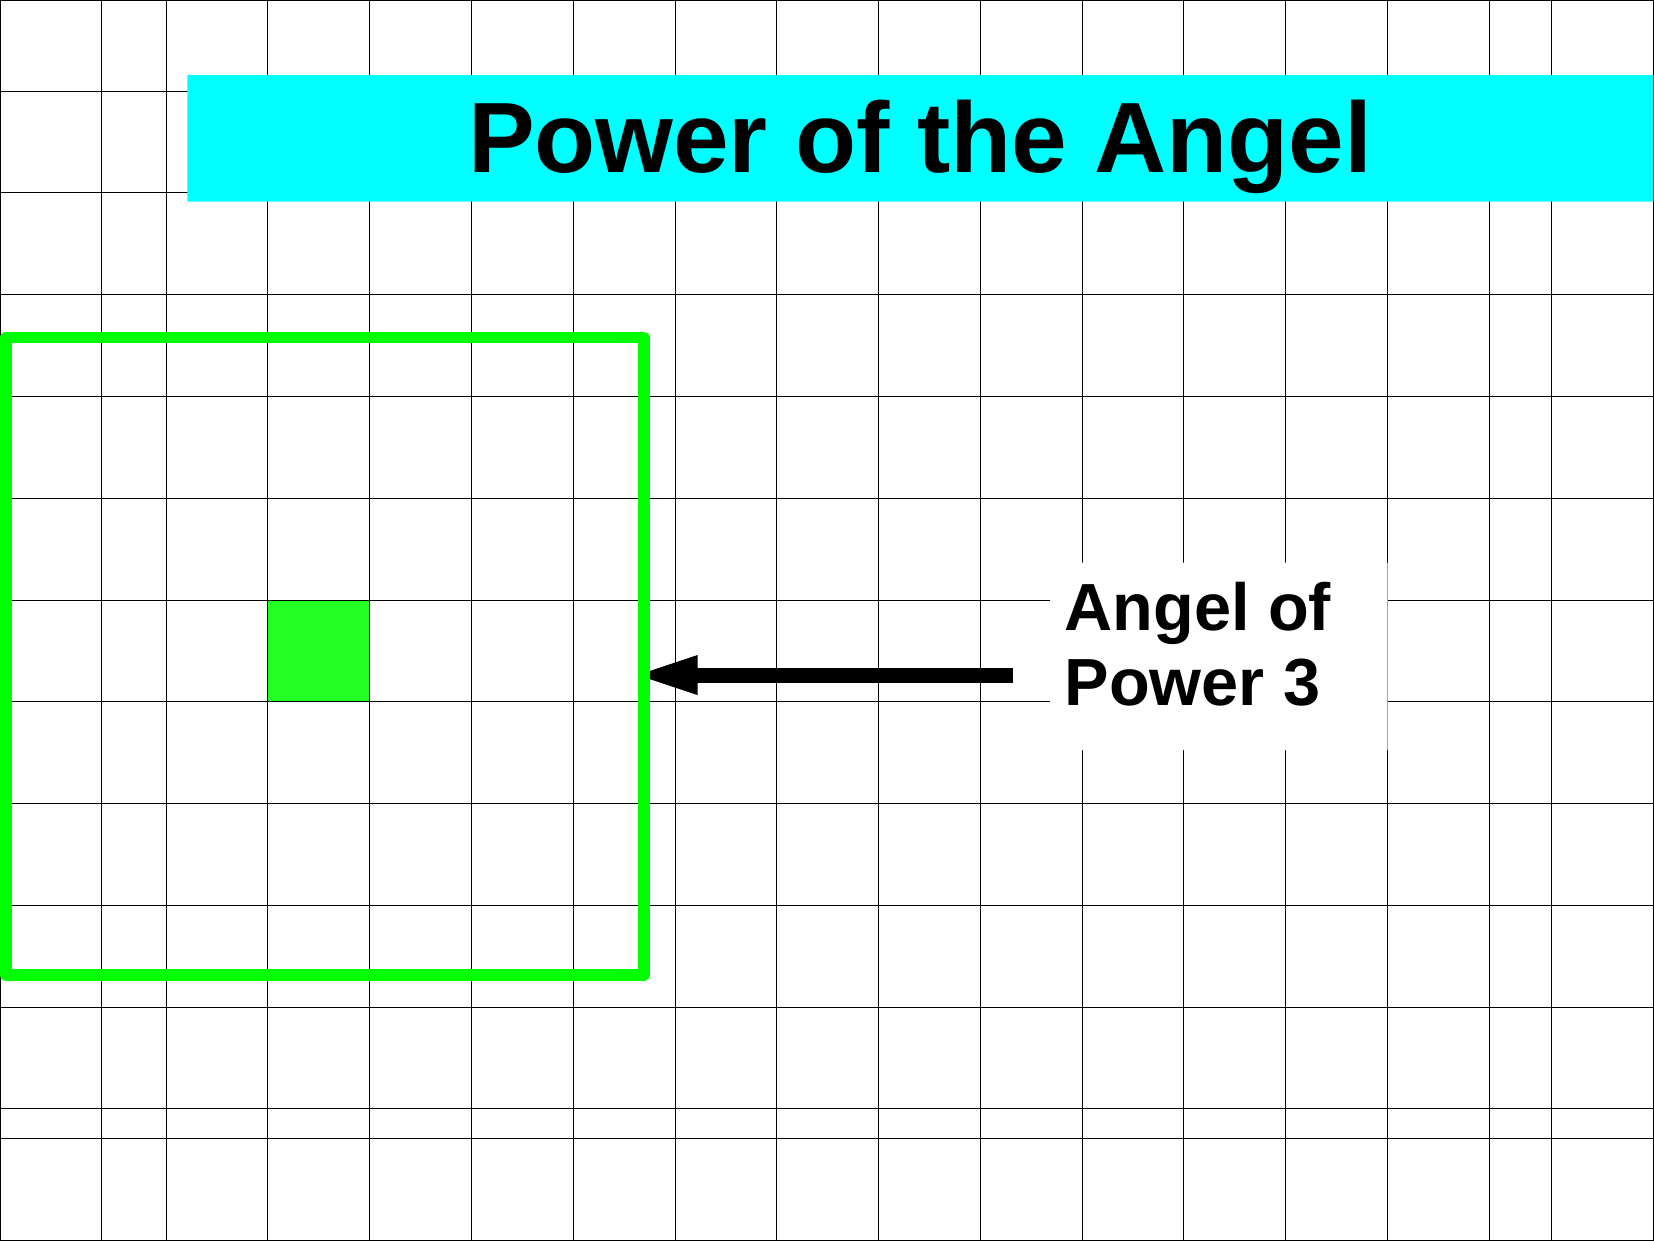

Power of the Angel
Angel of Power 3